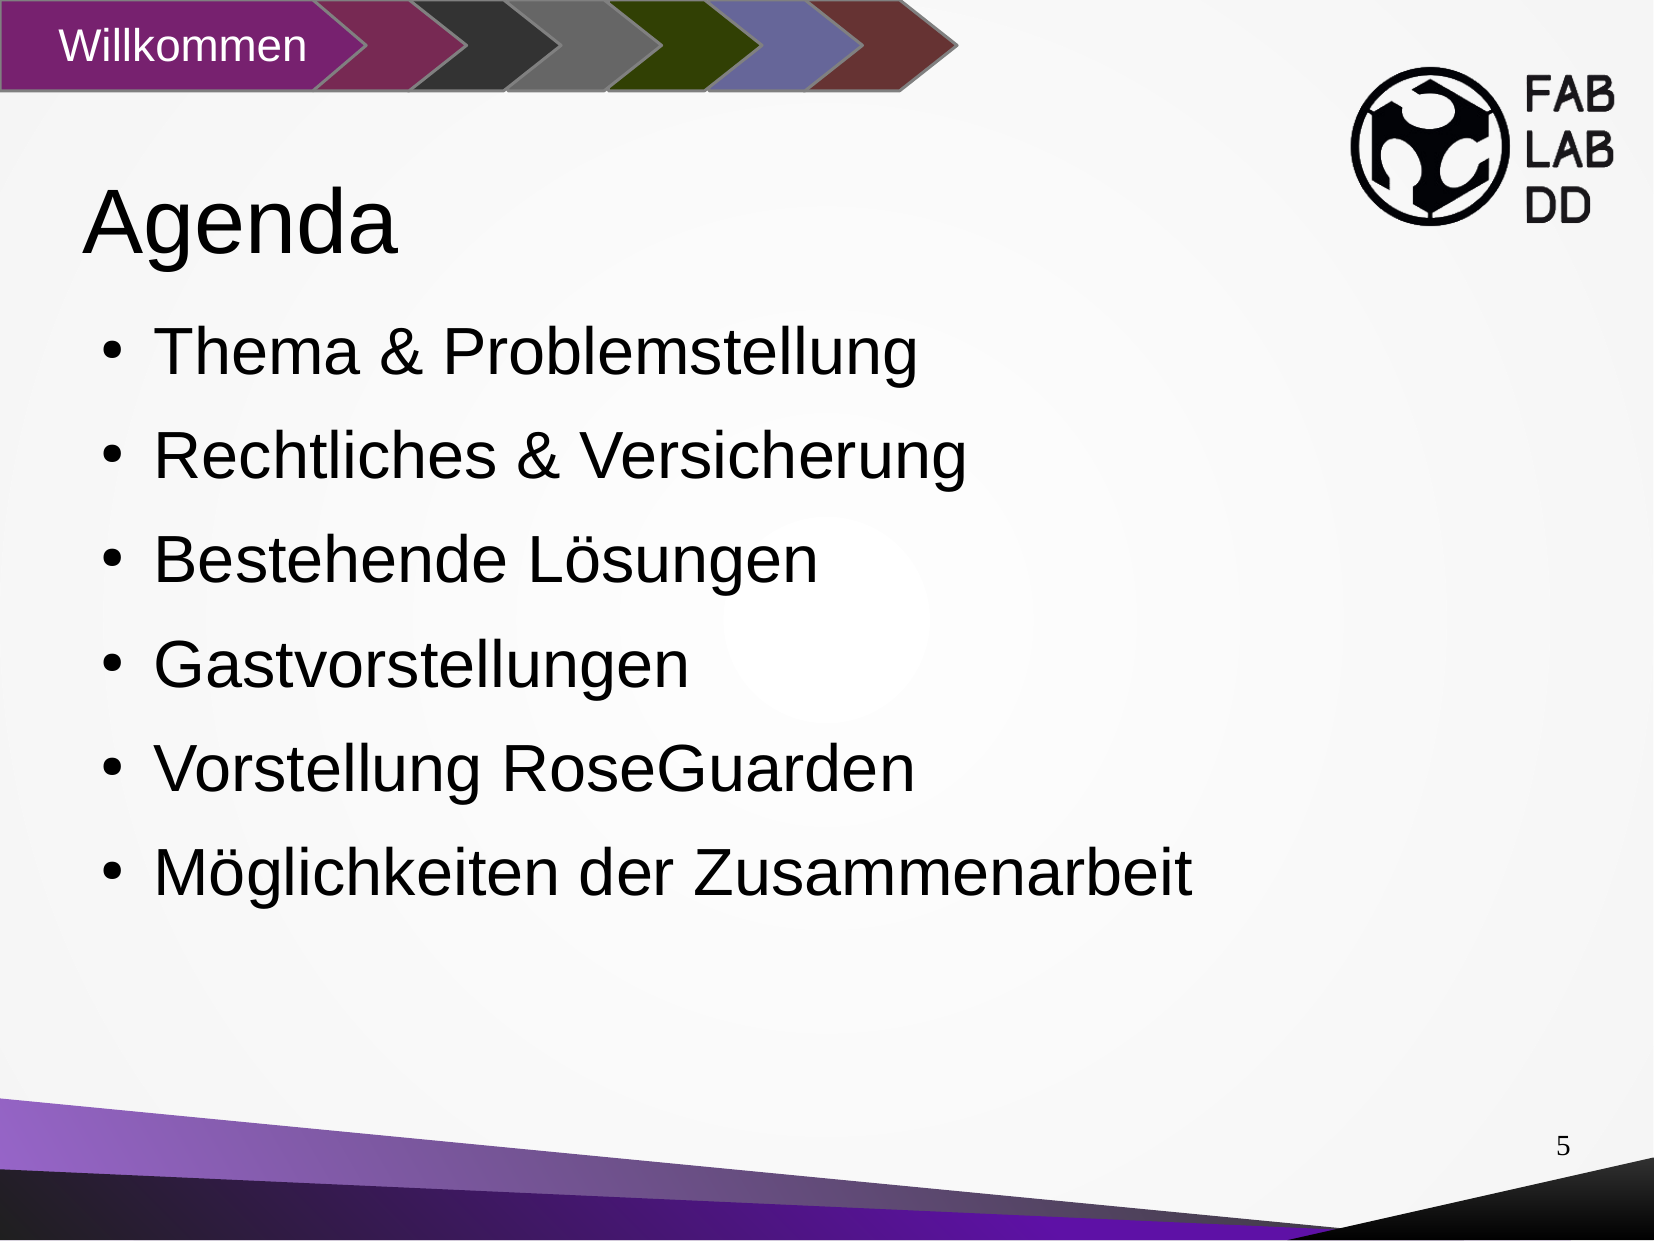

Willkommen
# Agenda
Thema & Problemstellung
Rechtliches & Versicherung
Bestehende Lösungen
Gastvorstellungen
Vorstellung RoseGuarden
Möglichkeiten der Zusammenarbeit